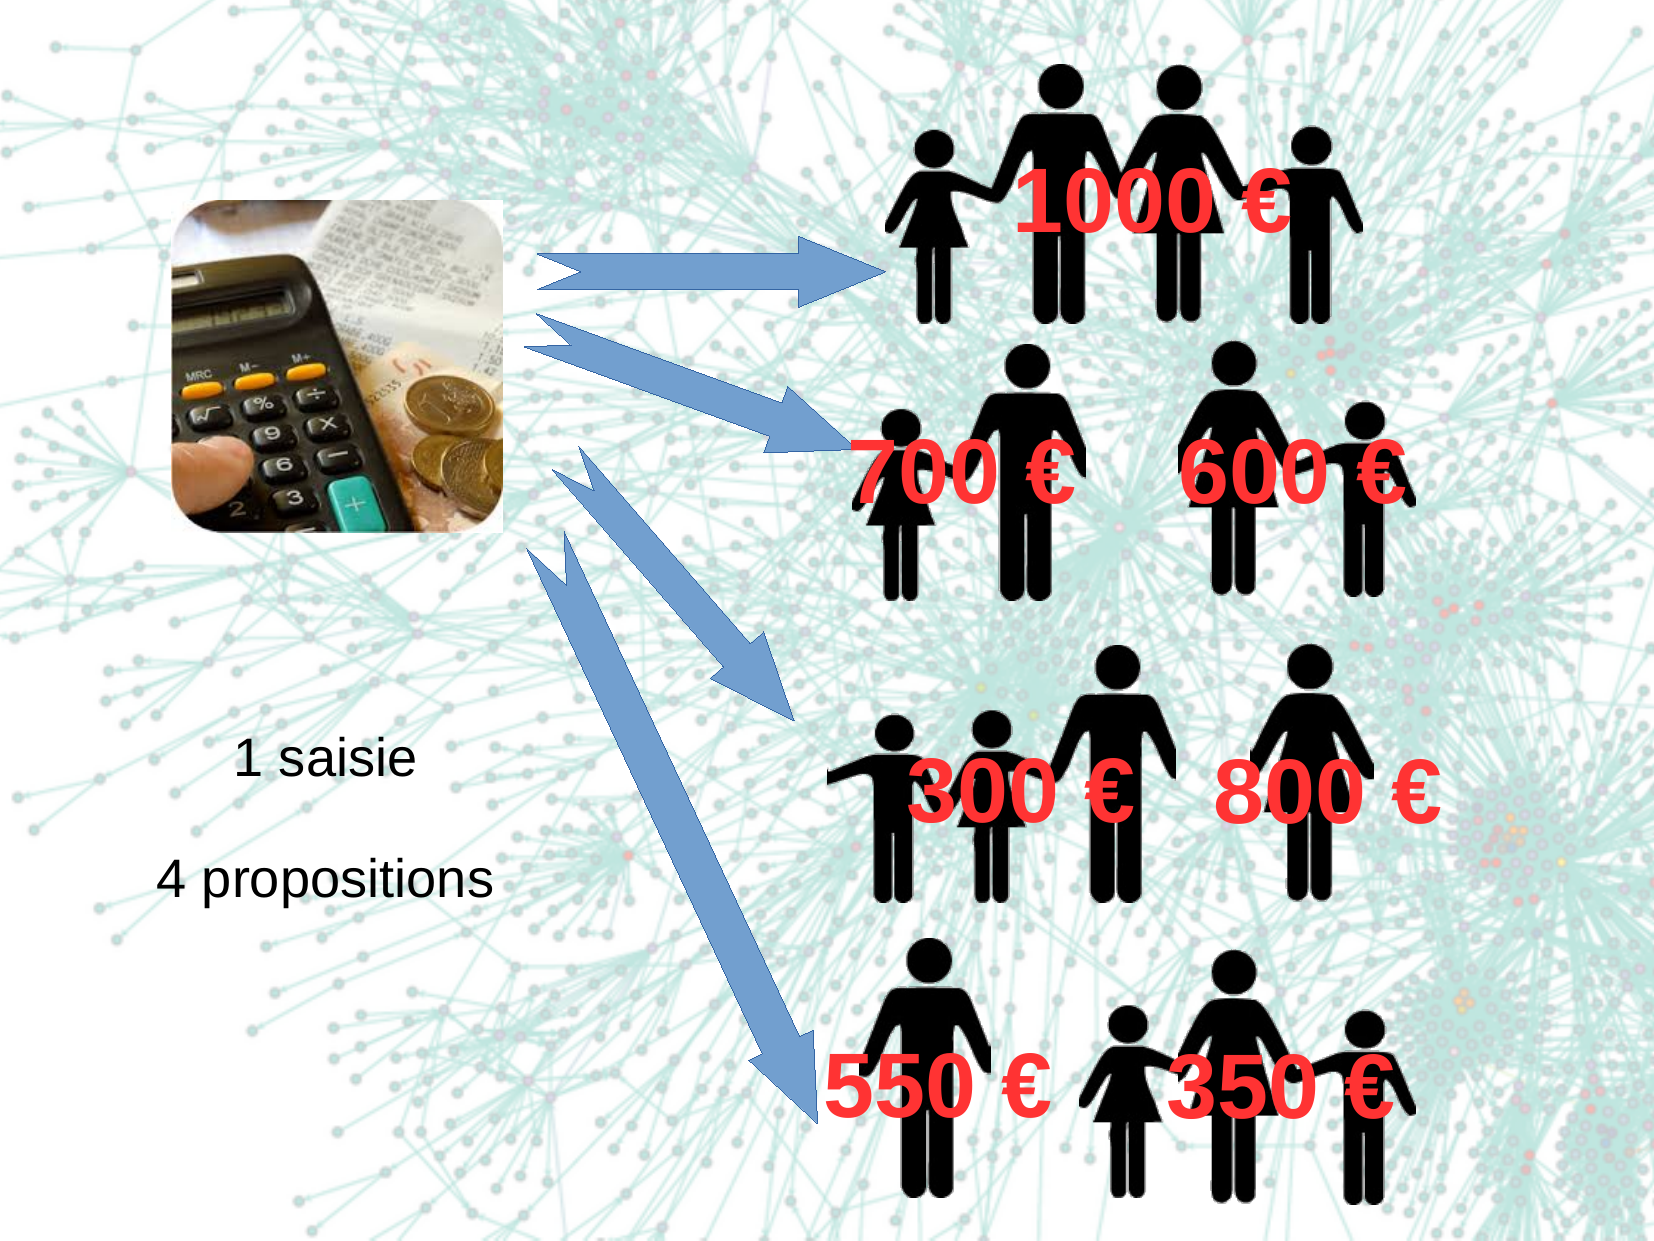

1000 €
600 €
700 €
1 saisie
4 propositions
300 €
800 €
550 €
350 €